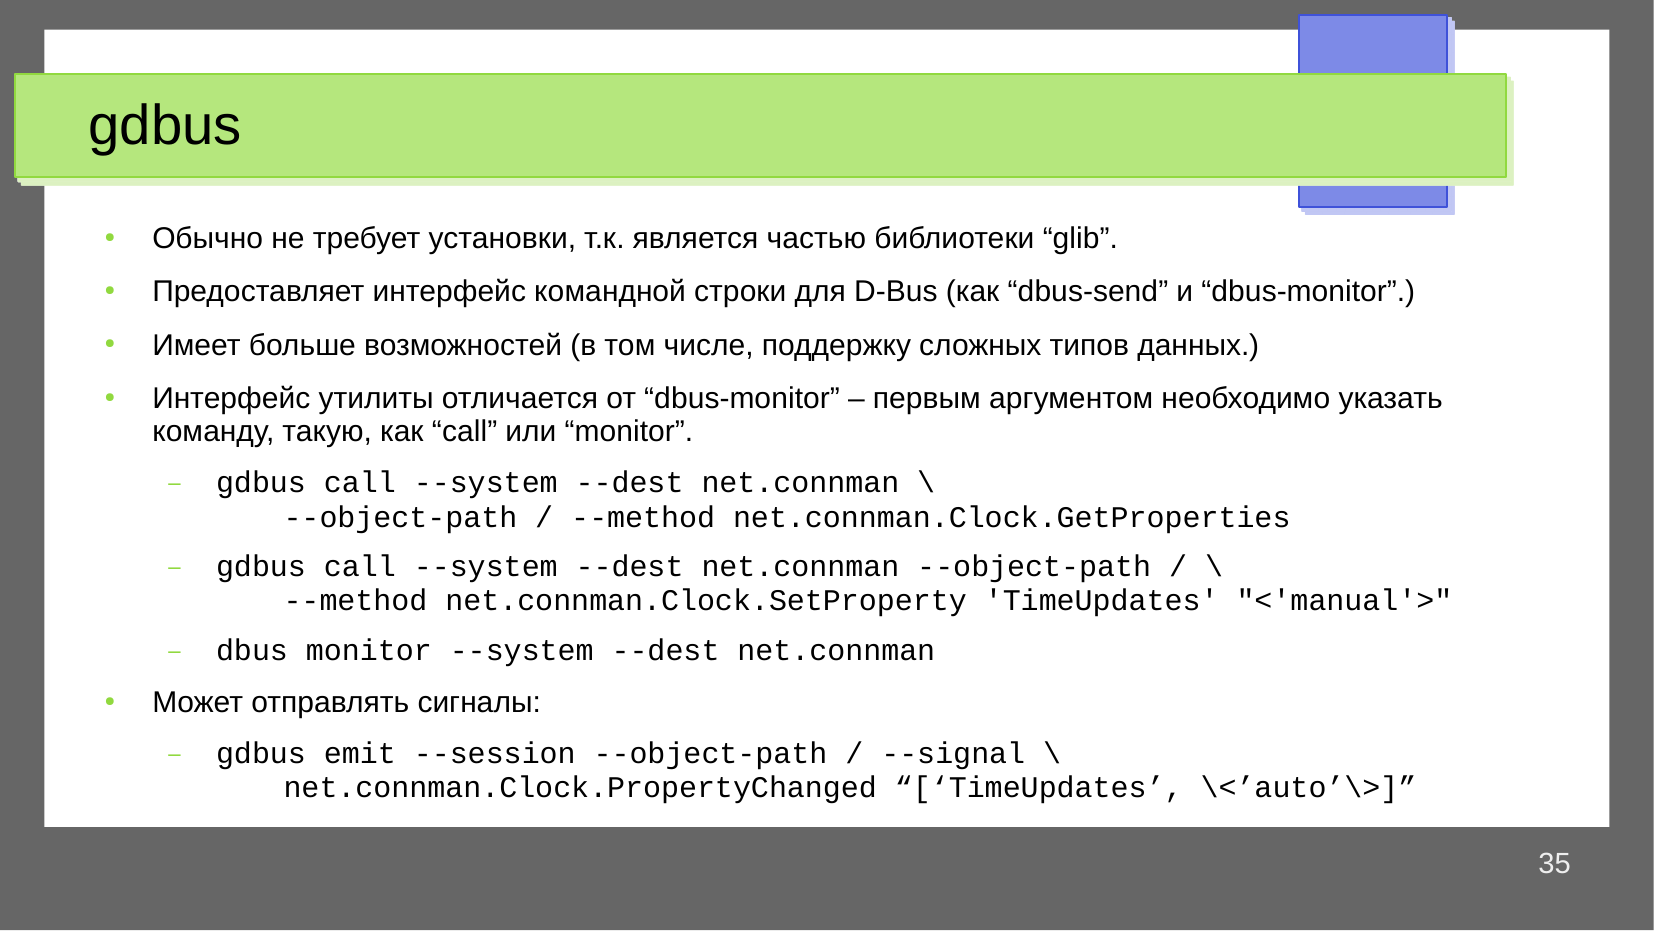

# gdbus
Обычно не требует установки, т.к. является частью библиотеки “glib”.
Предоставляет интерфейс командной строки для D-Bus (как “dbus-send” и “dbus-monitor”.)
Имеет больше возможностей (в том числе, поддержку сложных типов данных.)
Интерфейс утилиты отличается от “dbus-monitor” – первым аргументом необходимо указать команду, такую, как “call” или “monitor”.
gdbus call --system --dest net.connman \
	--object-path / --method net.connman.Clock.GetProperties
gdbus call --system --dest net.connman --object-path / \
	--method net.connman.Clock.SetProperty 'TimeUpdates' "<'manual'>"
dbus monitor --system --dest net.connman
Может отправлять сигналы:
gdbus emit --session --object-path / --signal \
	net.connman.Clock.PropertyChanged “[‘TimeUpdates’, \<’auto’\>]”
35